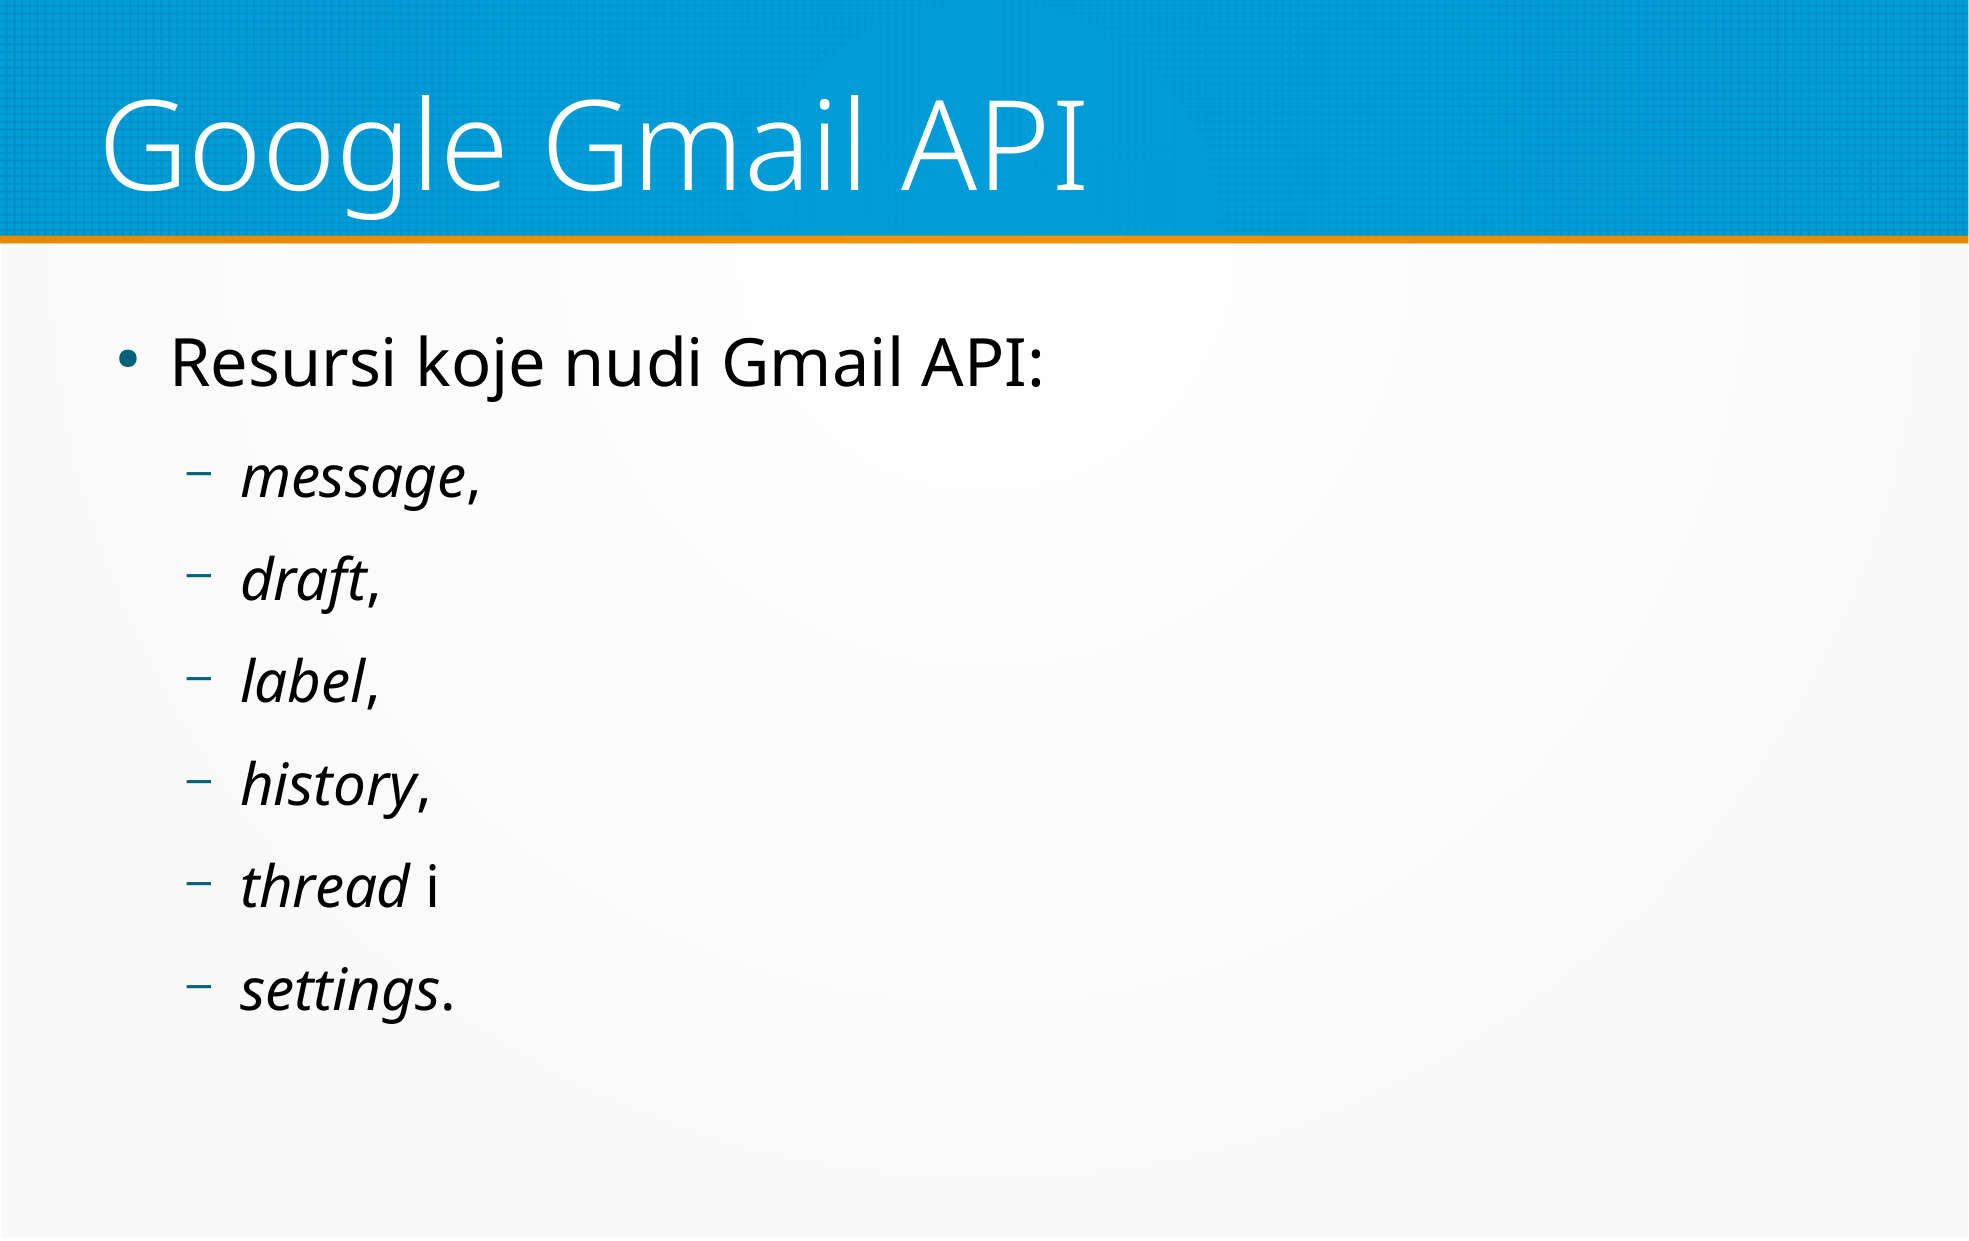

# Google Gmail API
Resursi koje nudi Gmail API:
message,
draft,
label,
history,
thread i
settings.